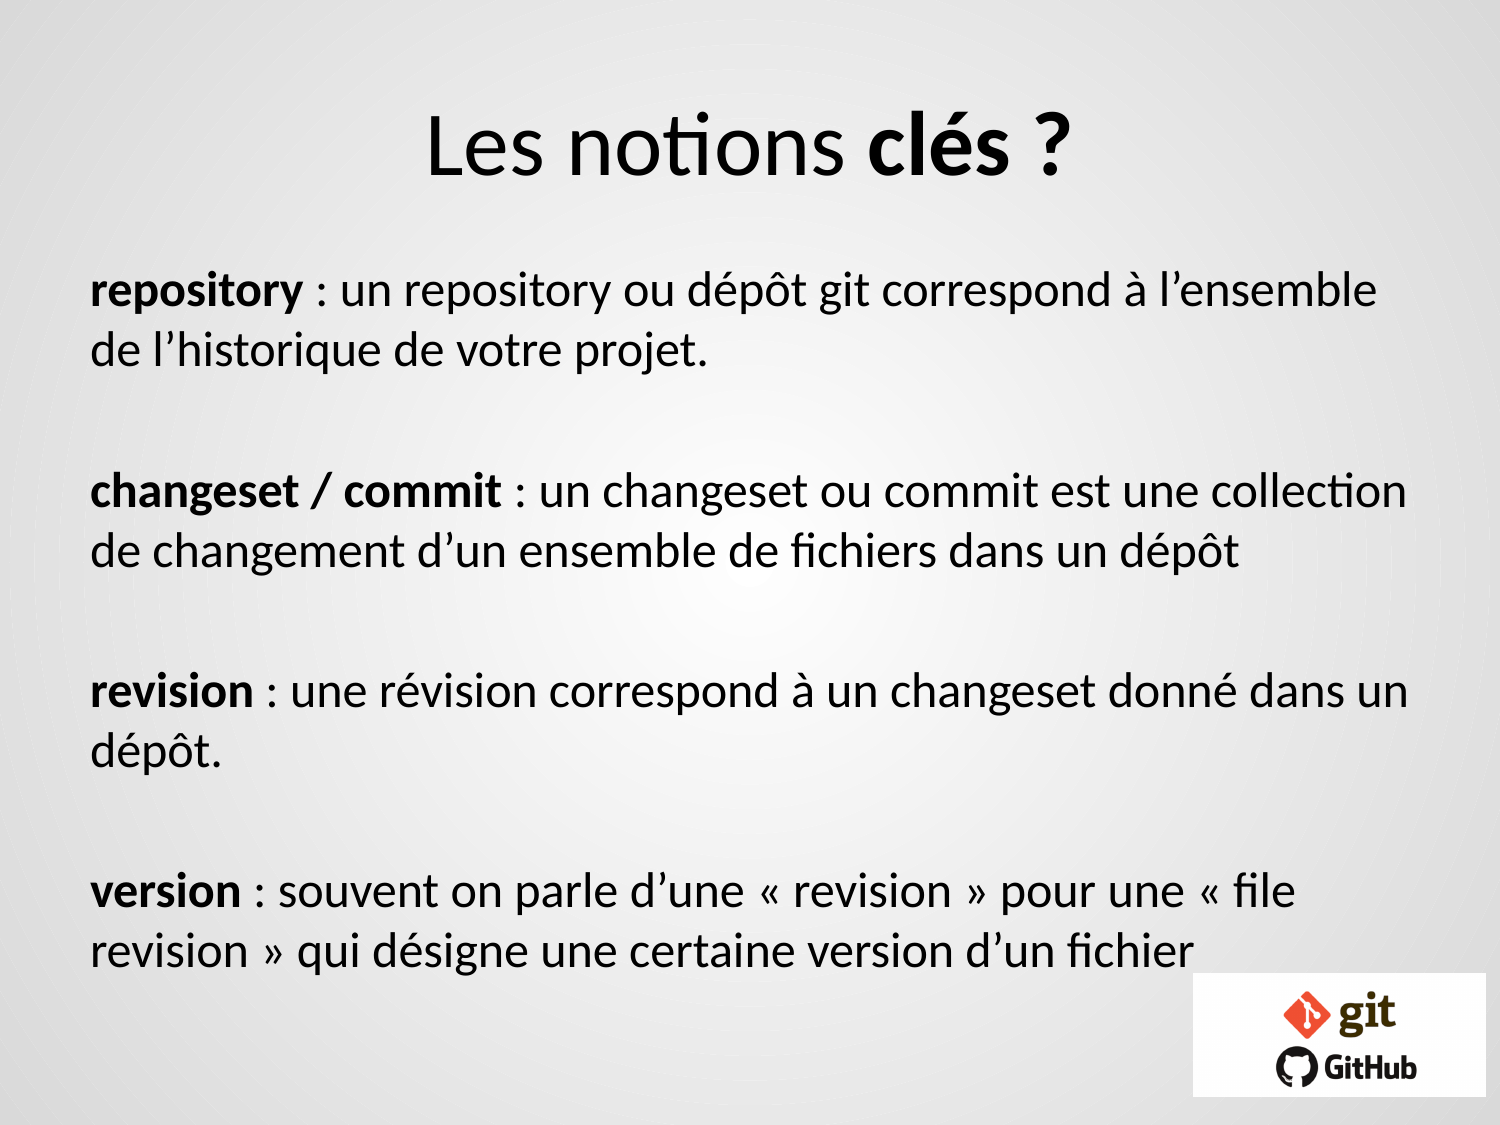

# Les notions clés ?
repository : un repository ou dépôt git correspond à l’ensemble de l’historique de votre projet.
changeset / commit : un changeset ou commit est une collection de changement d’un ensemble de fichiers dans un dépôt
revision : une révision correspond à un changeset donné dans un dépôt.
version : souvent on parle d’une « revision » pour une « file revision » qui désigne une certaine version d’un fichier